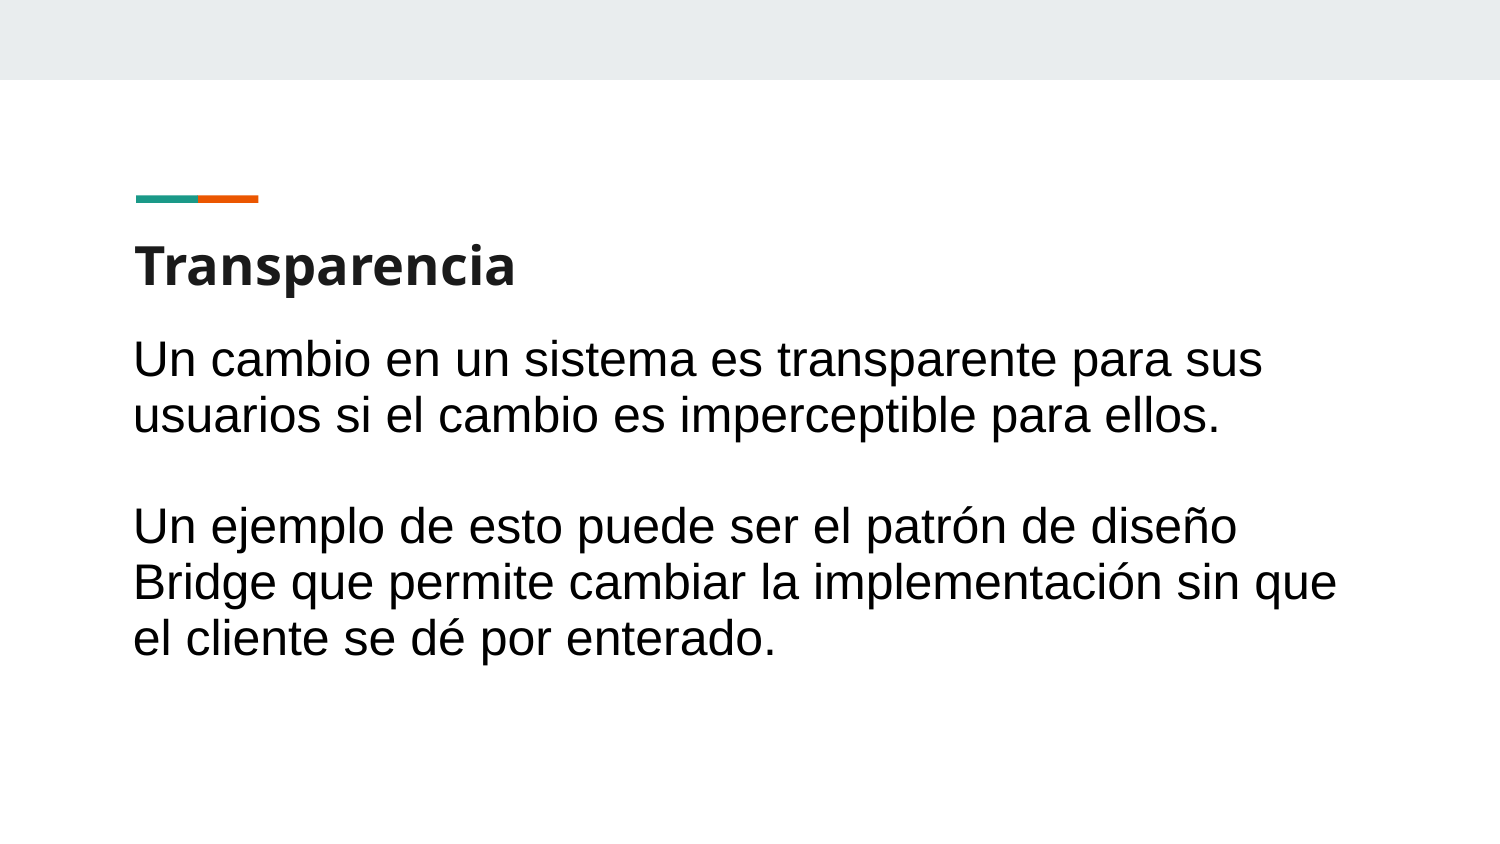

# Transparencia
Un cambio en un sistema es transparente para sus usuarios si el cambio es imperceptible para ellos.
Un ejemplo de esto puede ser el patrón de diseño Bridge que permite cambiar la implementación sin que el cliente se dé por enterado.